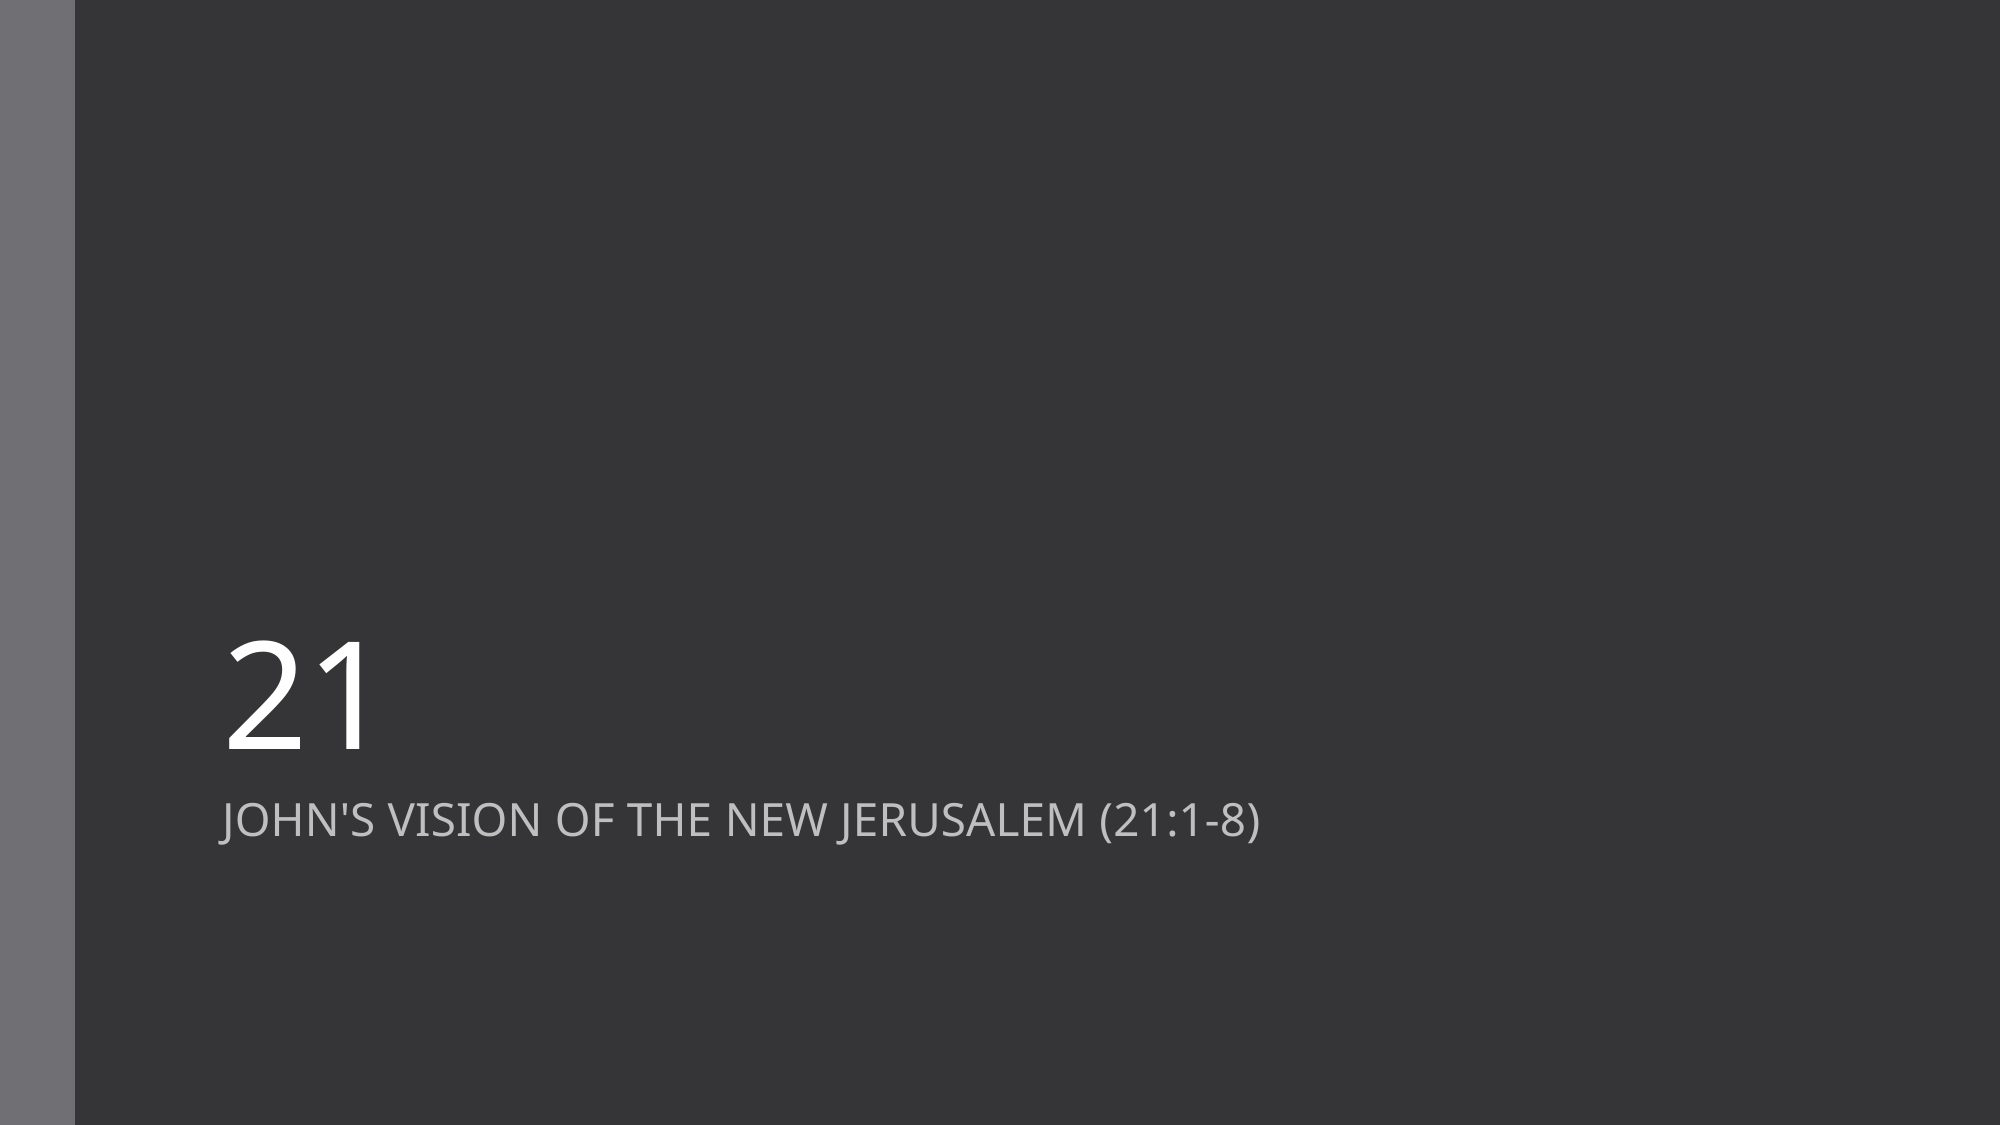

# 21
JOHN'S VISION OF THE NEW JERUSALEM (21:1-8)